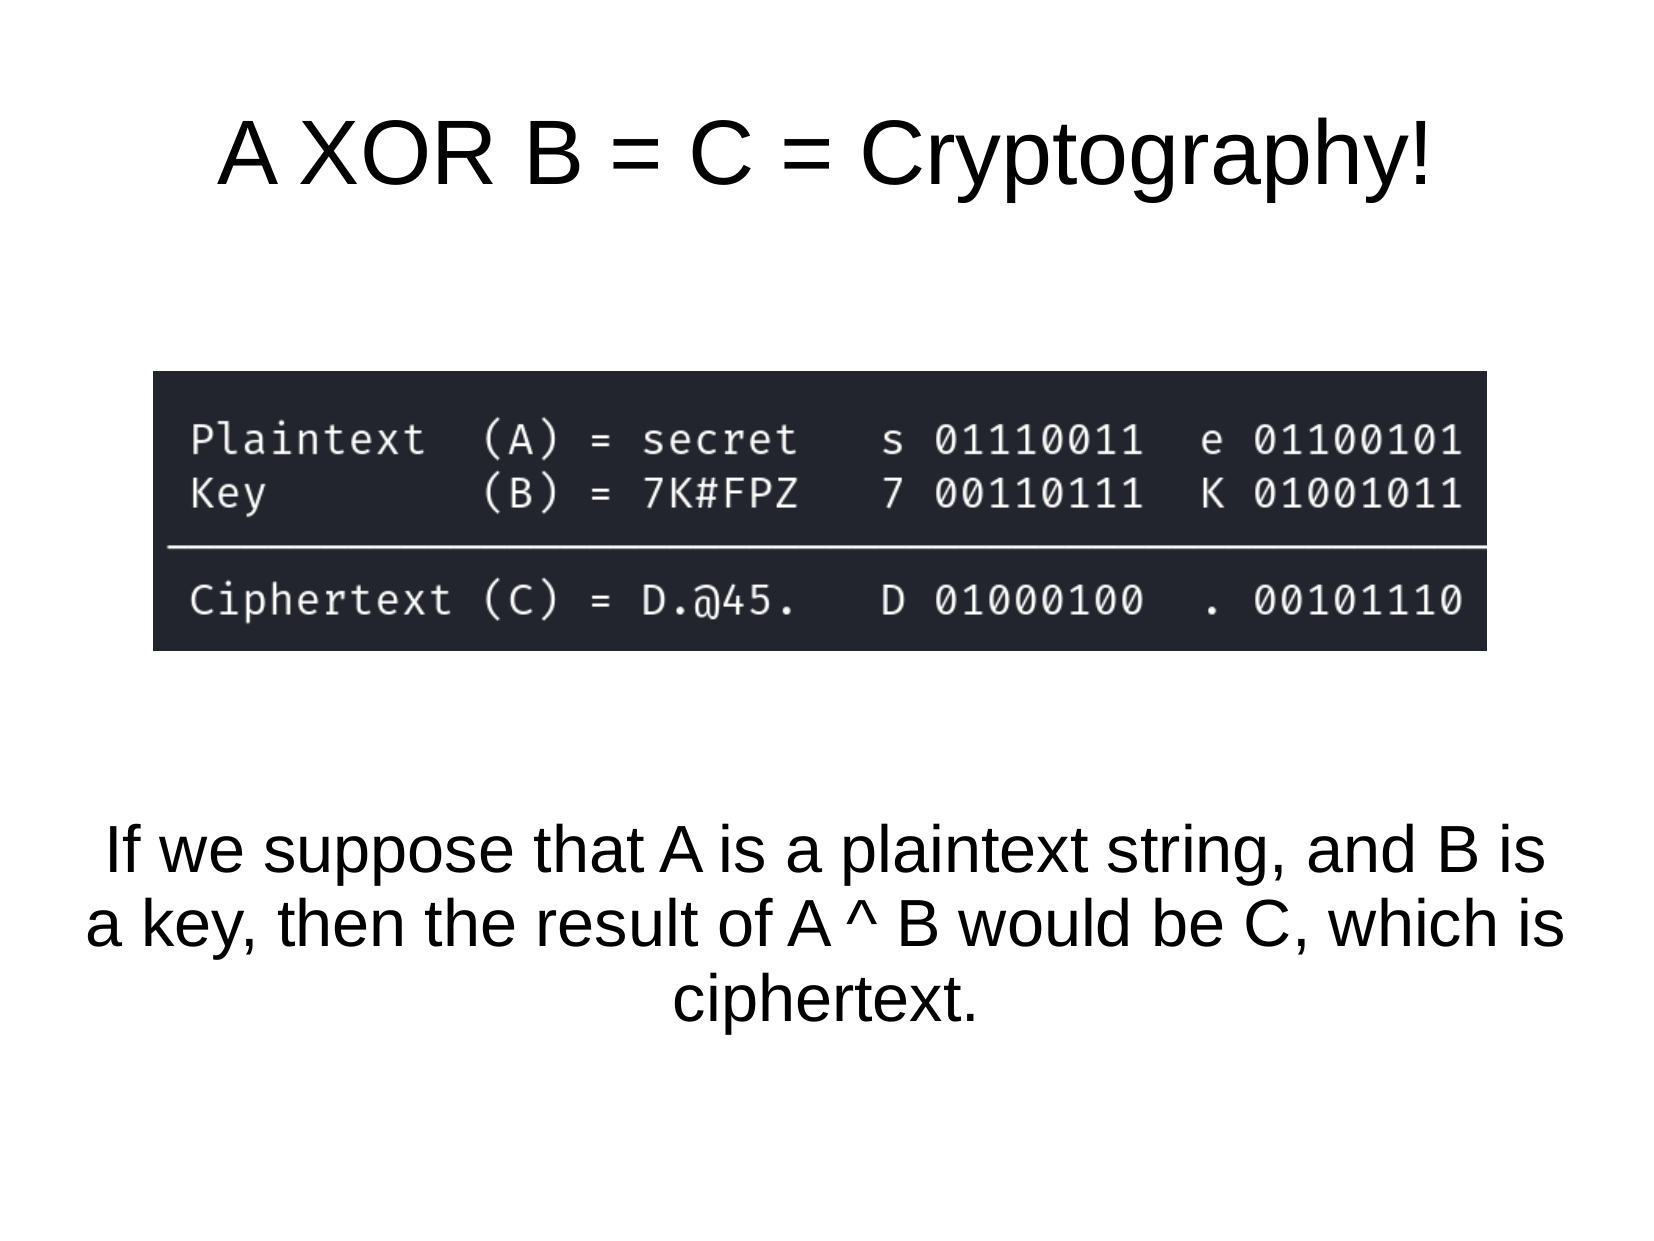

# A XOR B = C = Cryptography!
If we suppose that A is a plaintext string, and B is a key, then the result of A ^ B would be C, which is ciphertext.